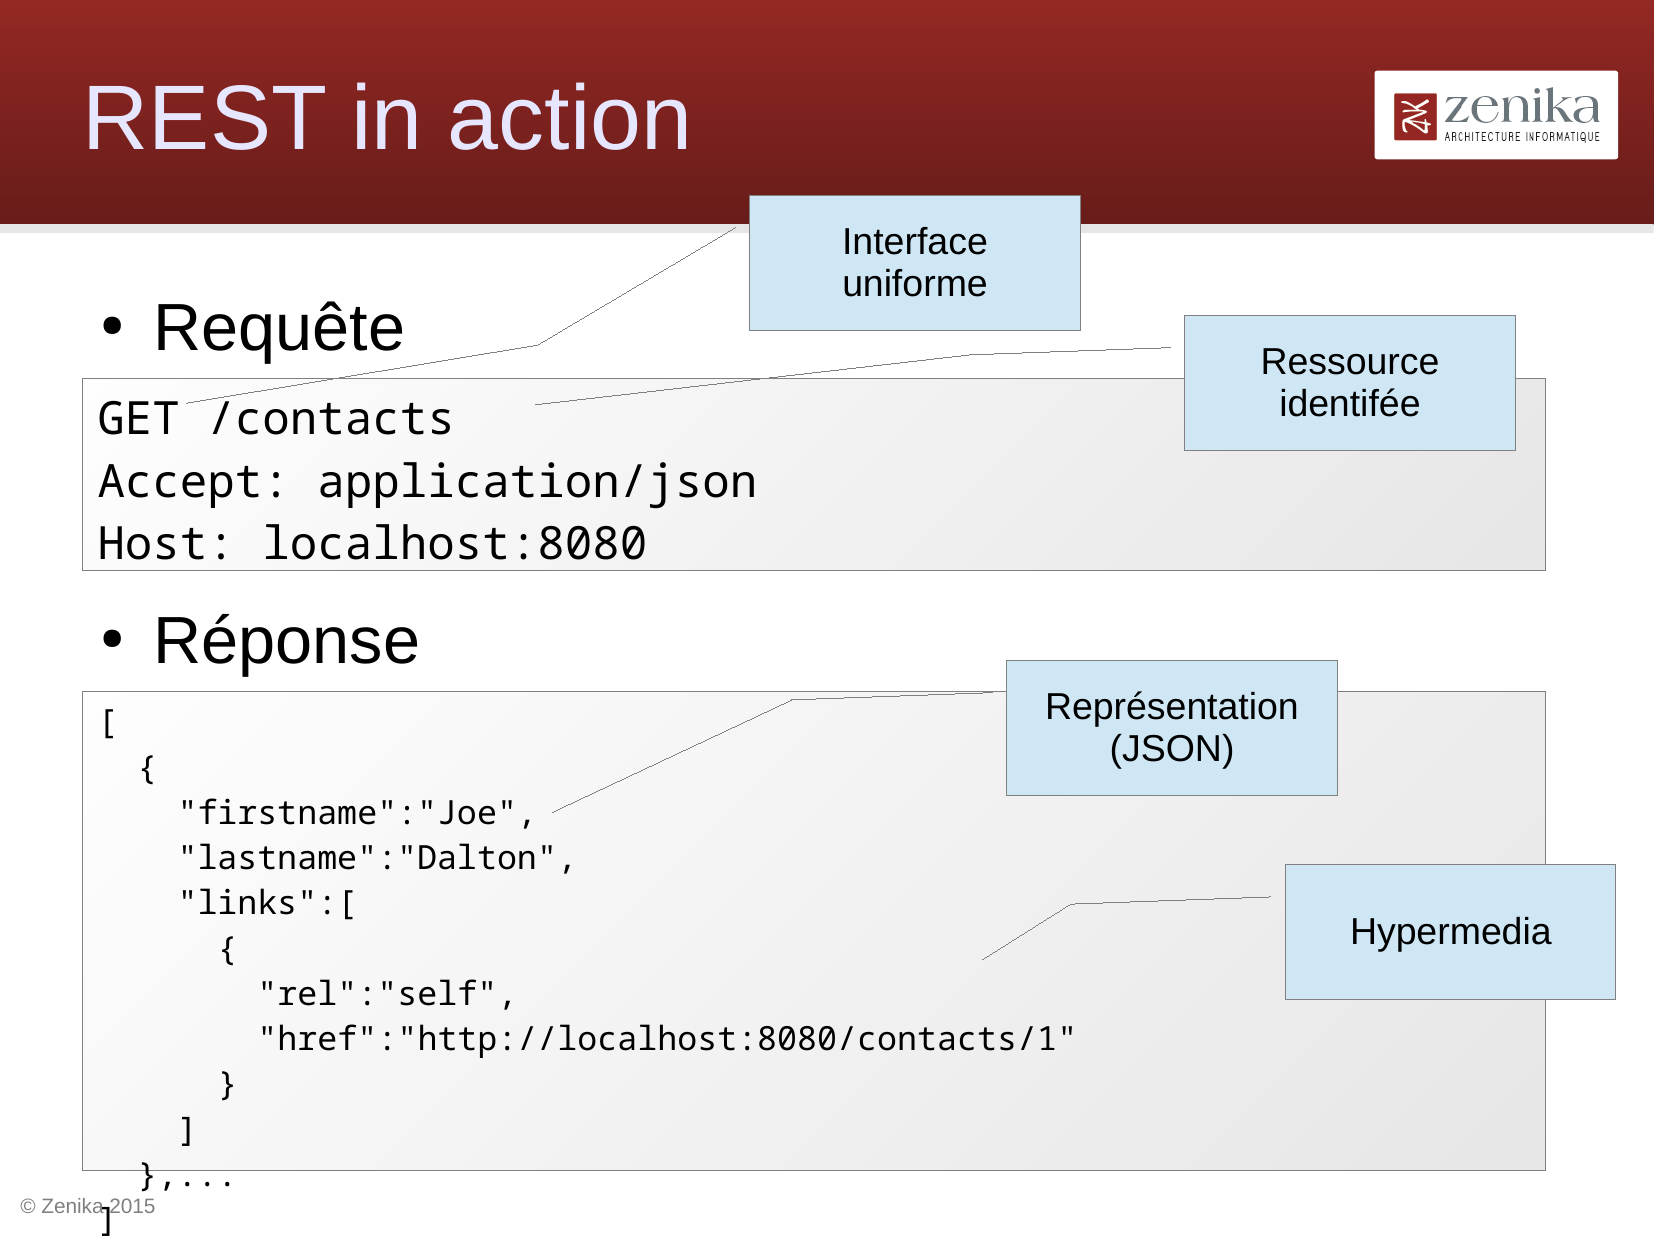

# REST in action
Interface uniforme
Requête
Réponse
Ressource identifée
GET /contacts
Accept: application/json
Host: localhost:8080
Représentation
(JSON)
[
 {
 "firstname":"Joe",
 "lastname":"Dalton",
 "links":[
 {
 "rel":"self",
 "href":"http://localhost:8080/contacts/1"
 }
 ]
 },...
]
Hypermedia